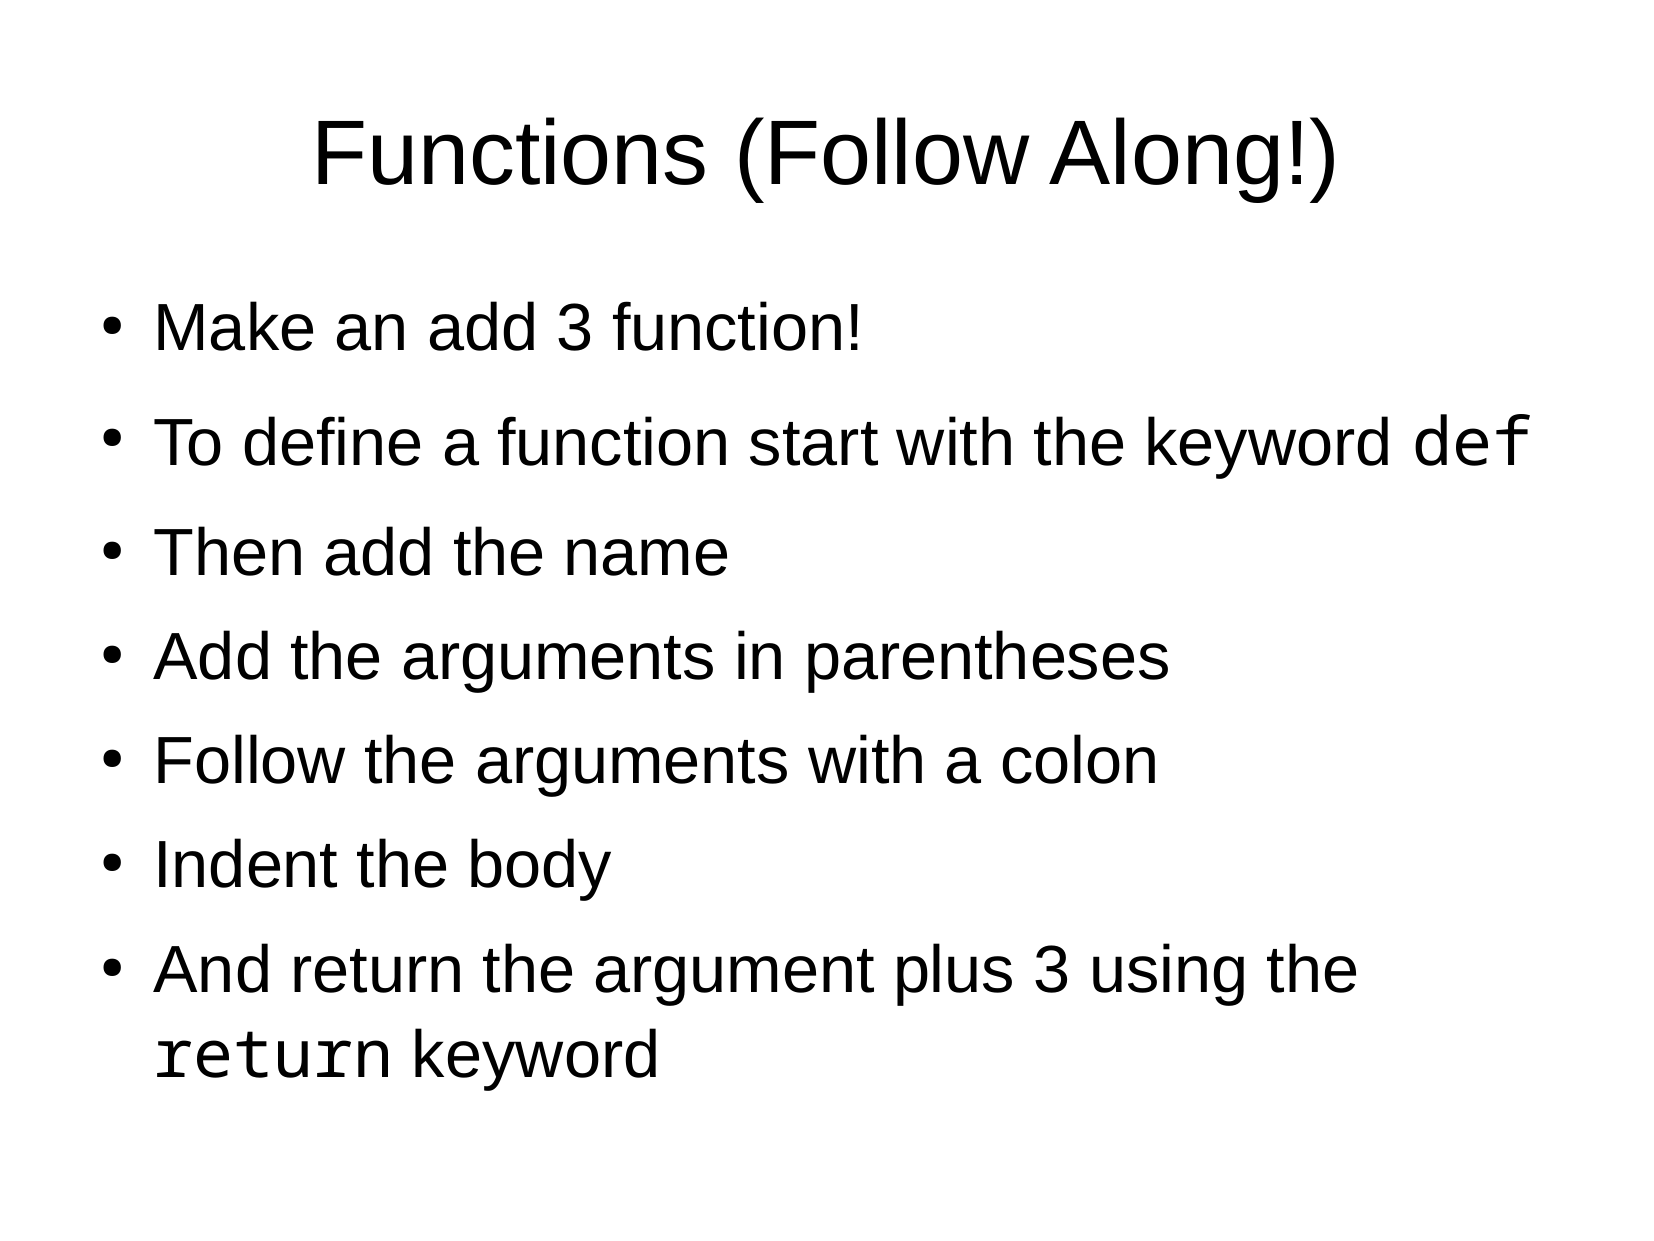

# Functions (Follow Along!)
Make an add 3 function!
To define a function start with the keyword def
Then add the name
Add the arguments in parentheses
Follow the arguments with a colon
Indent the body
And return the argument plus 3 using the return keyword